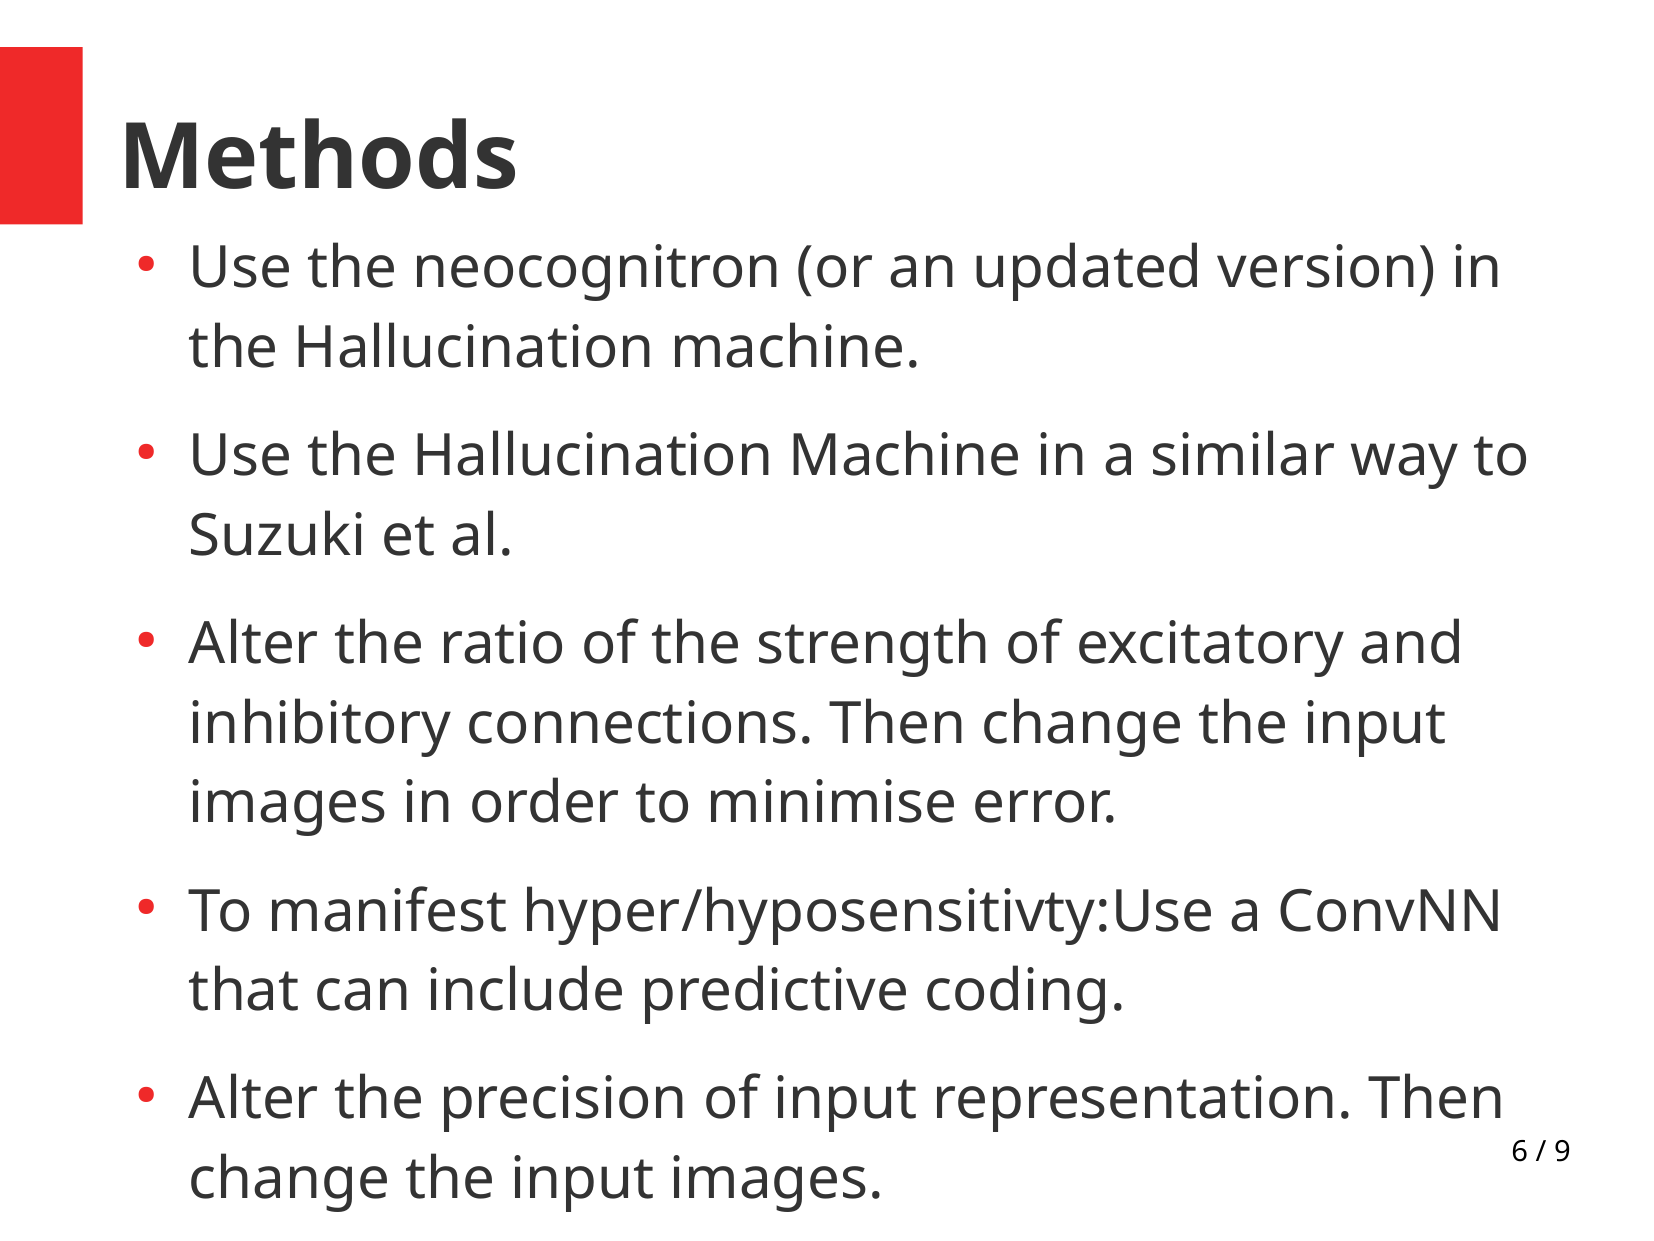

# Methods
Use the neocognitron (or an updated version) in the Hallucination machine.
Use the Hallucination Machine in a similar way to Suzuki et al.
Alter the ratio of the strength of excitatory and inhibitory connections. Then change the input images in order to minimise error.
To manifest hyper/hyposensitivty:Use a ConvNN that can include predictive coding.
Alter the precision of input representation. Then change the input images.
6